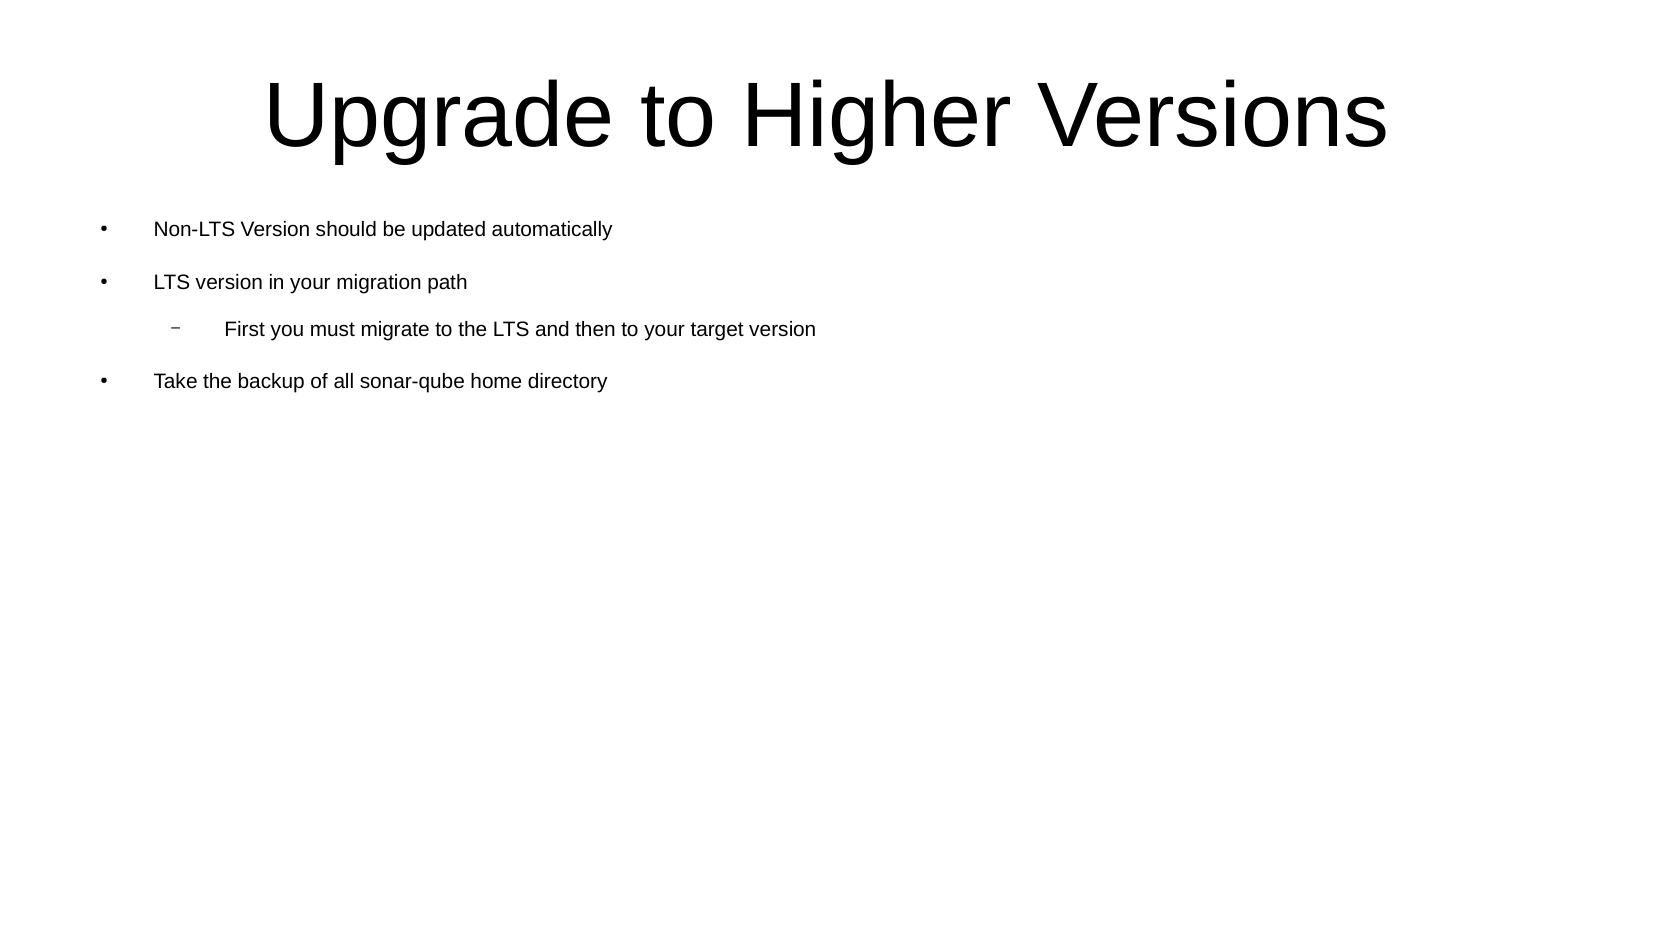

# Upgrade to Higher Versions
Non-LTS Version should be updated automatically
LTS version in your migration path
First you must migrate to the LTS and then to your target version
Take the backup of all sonar-qube home directory